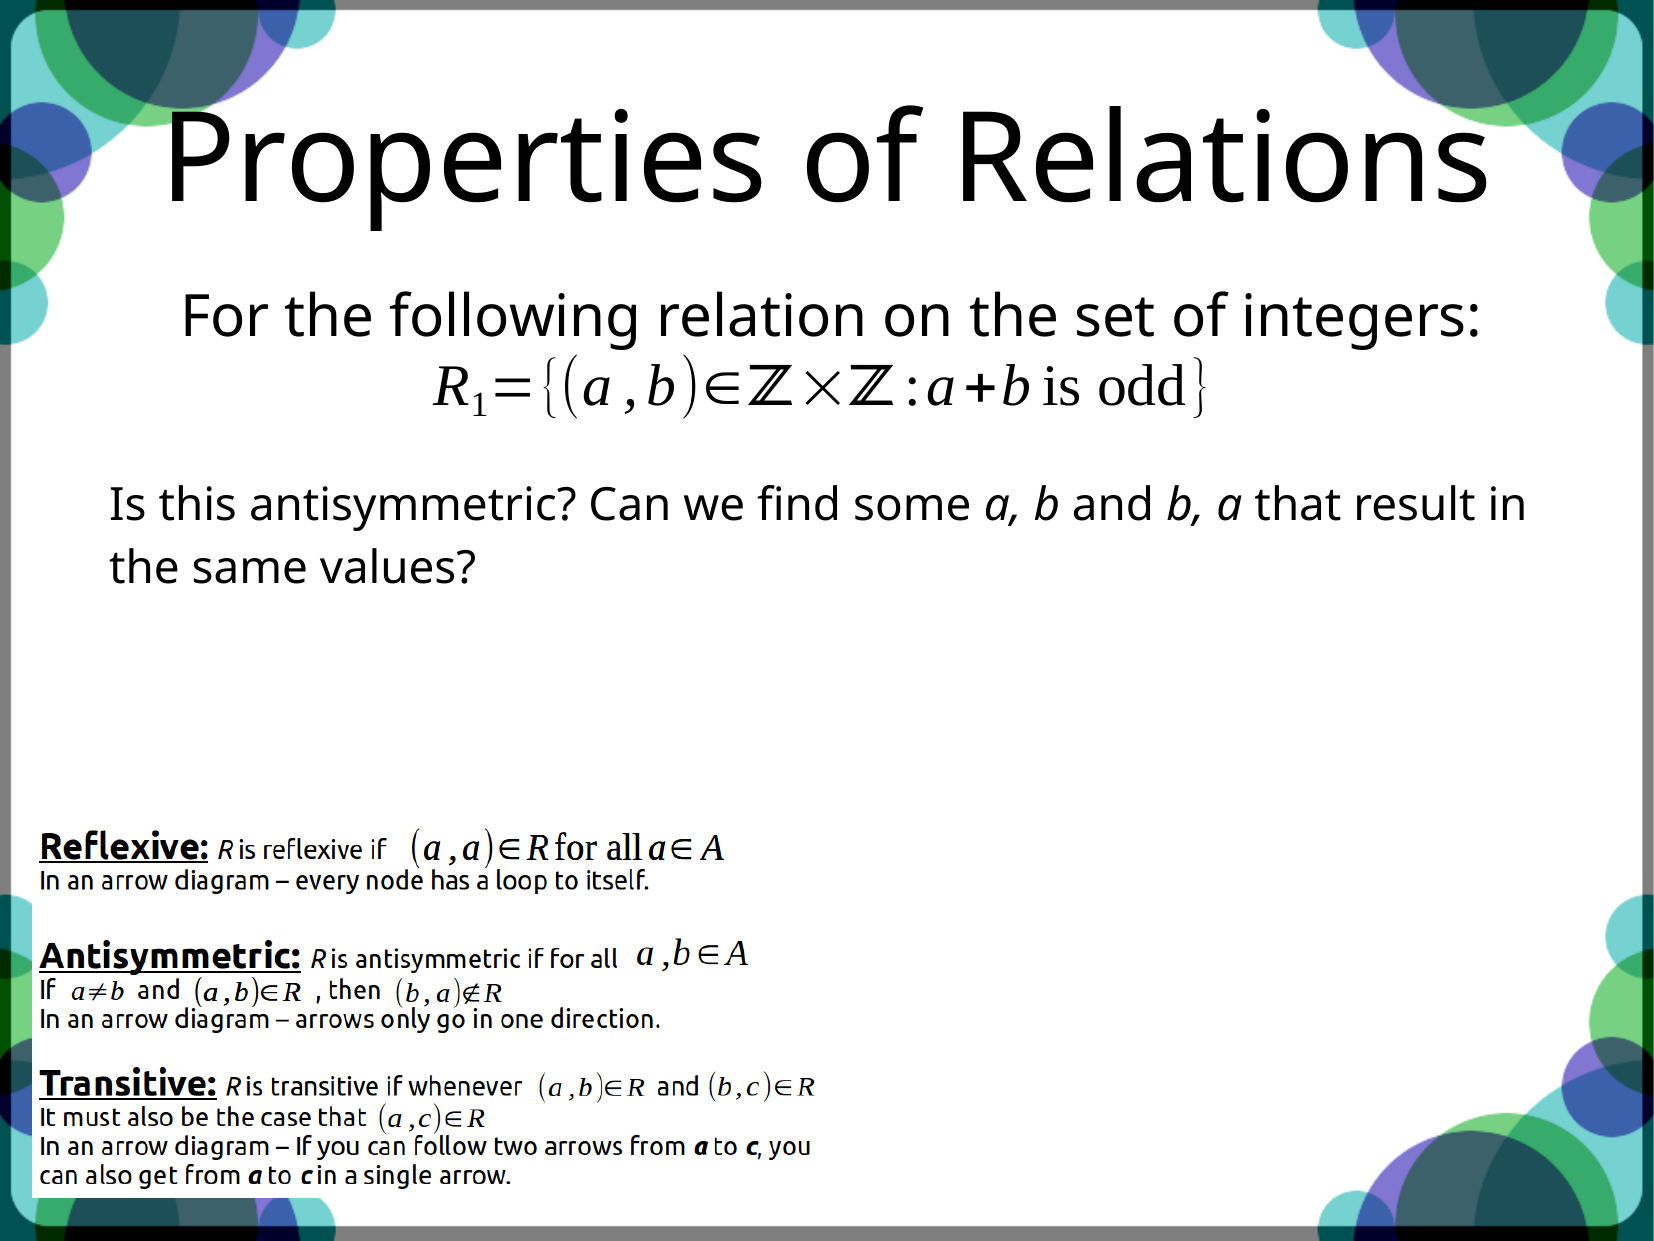

# Properties of Relations
For the following relation on the set of integers:
Is this antisymmetric? Can we find some a, b and b, a that result in the same values?